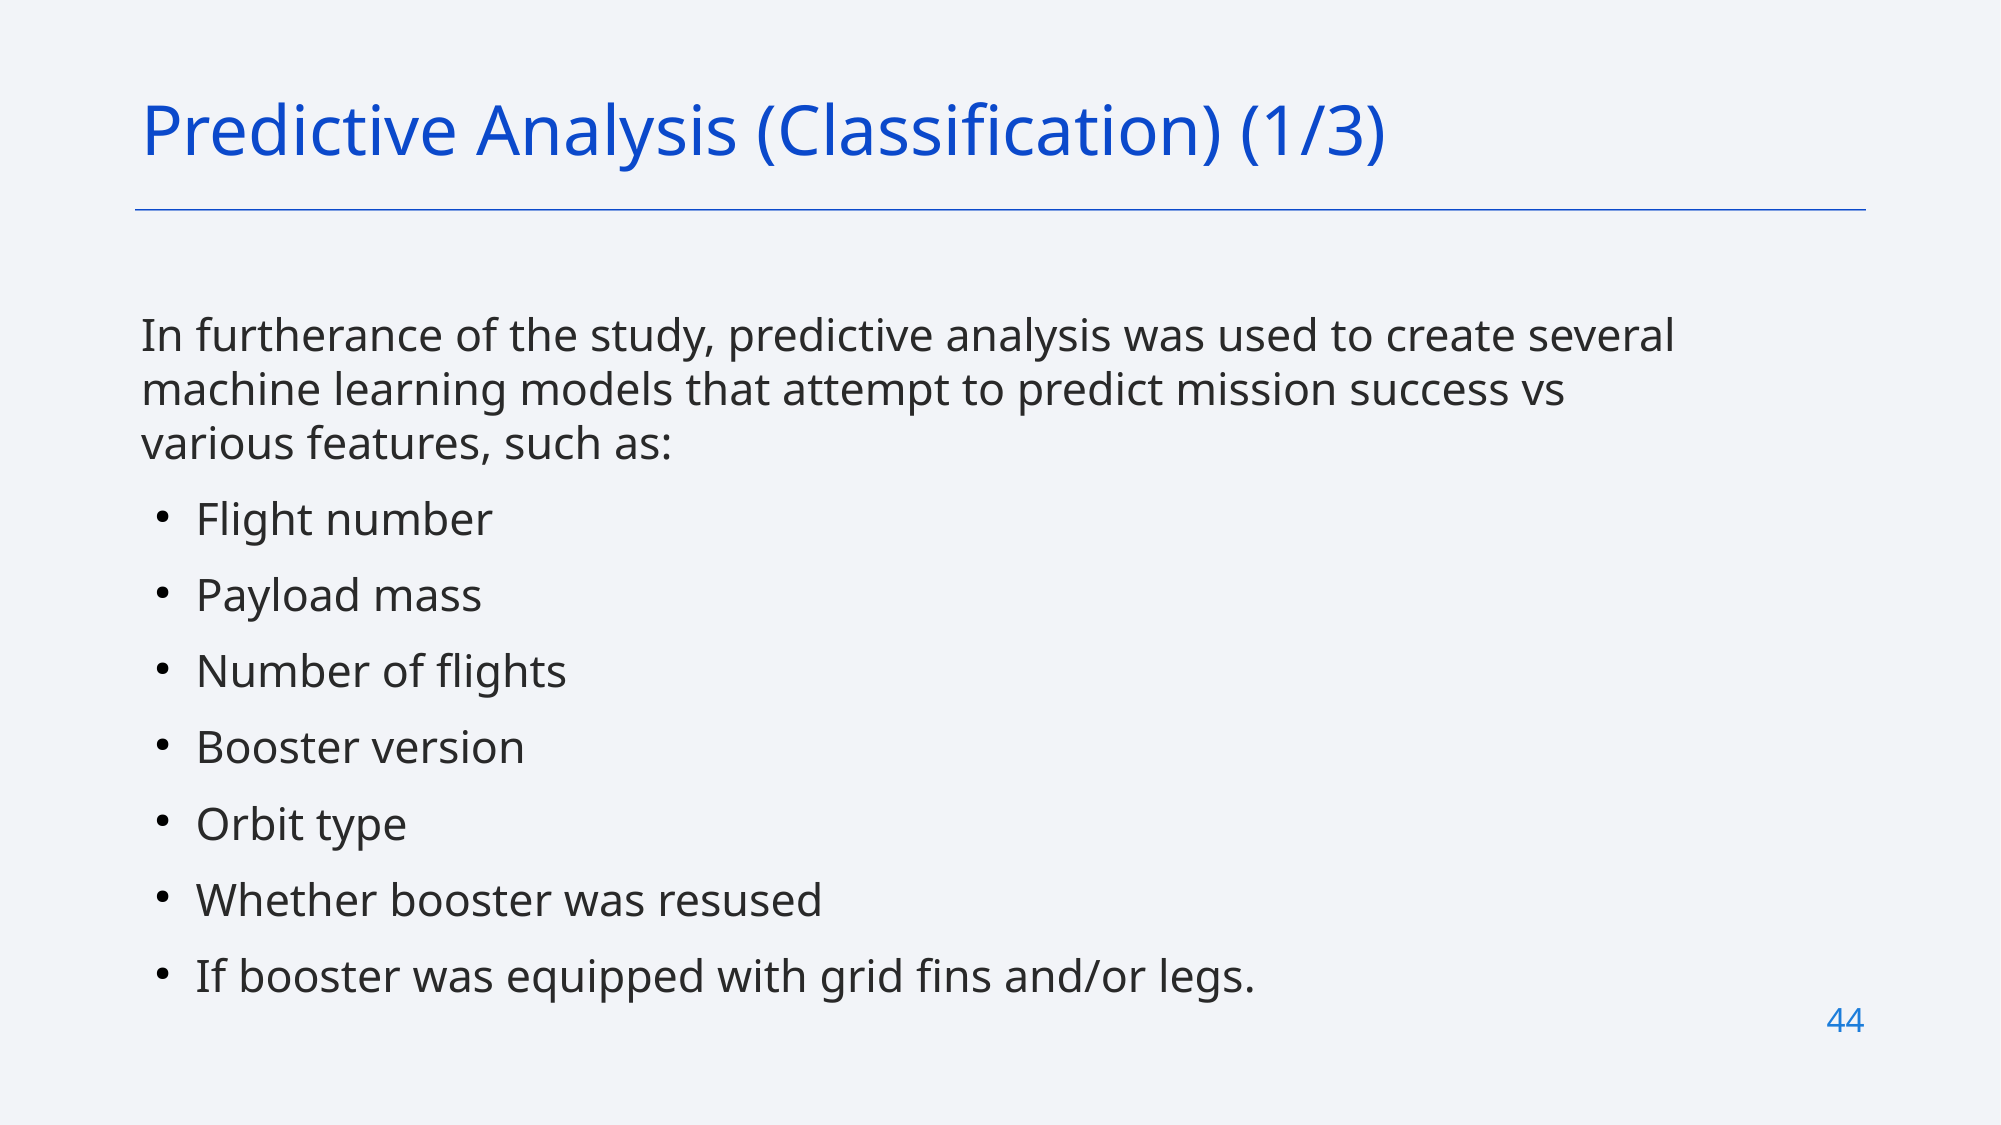

Predictive Analysis (Classification) (1/3)
# In furtherance of the study, predictive analysis was used to create several machine learning models that attempt to predict mission success vs various features, such as:
Flight number
Payload mass
Number of flights
Booster version
Orbit type
Whether booster was resused
If booster was equipped with grid fins and/or legs.
44